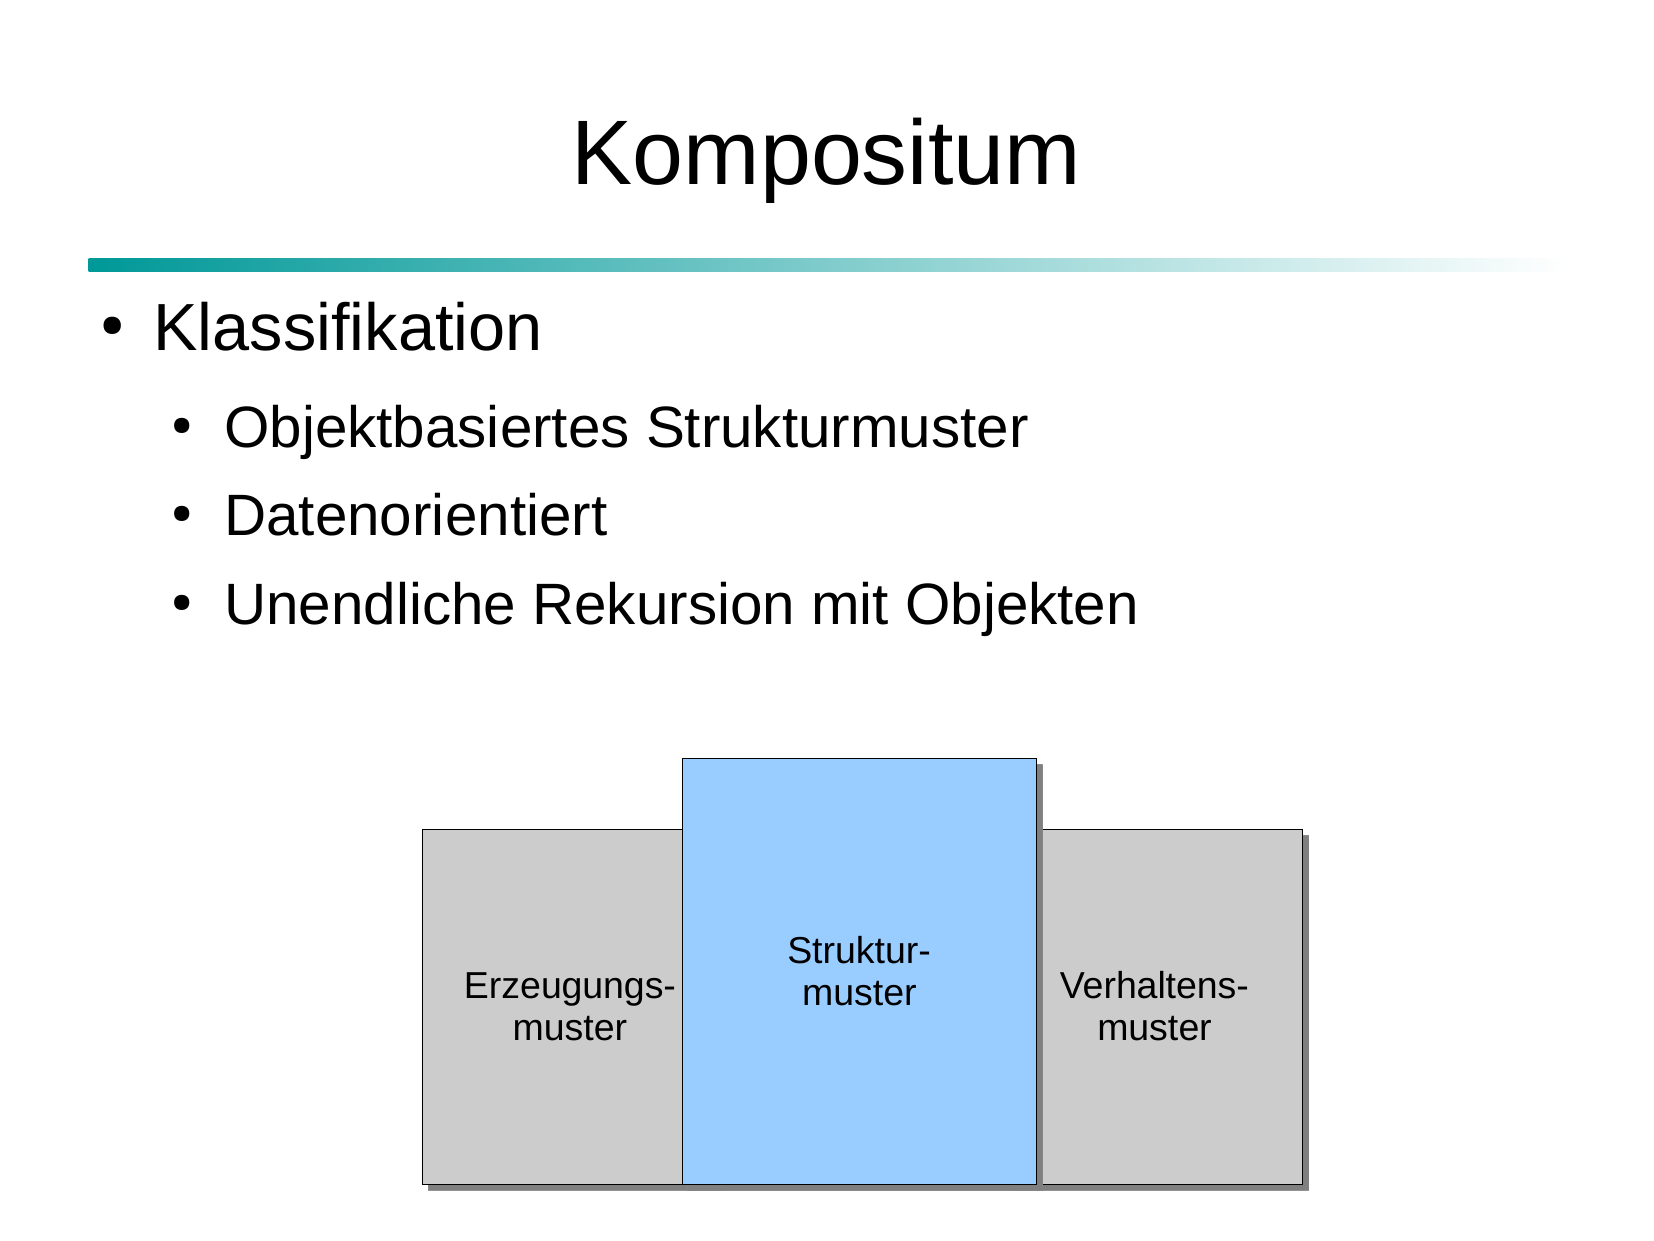

# Kompositum
Klassifikation
Objektbasiertes Strukturmuster
Datenorientiert
Unendliche Rekursion mit Objekten
Struktur-
muster
Erzeugungs-
muster
Verhaltens-
muster